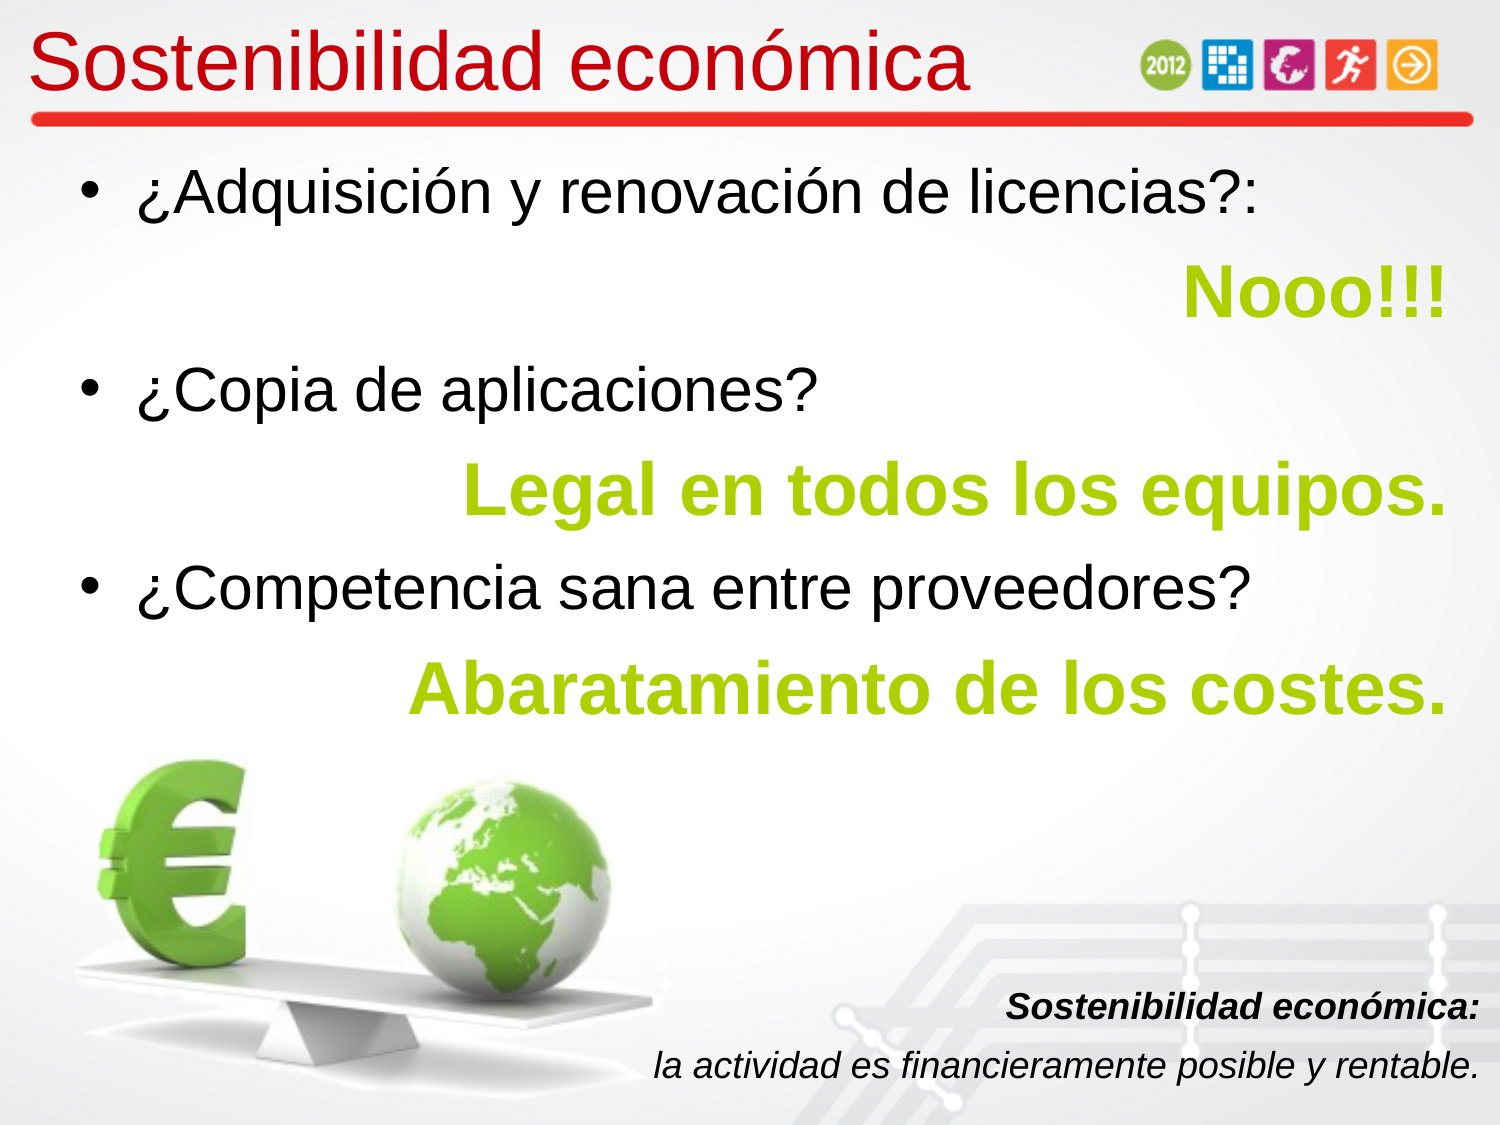

# Sostenibilidad económica
¿Adquisición y renovación de licencias?:
Nooo!!!
¿Copia de aplicaciones?
Legal en todos los equipos.
¿Competencia sana entre proveedores?
Abaratamiento de los costes.
Sostenibilidad económica:
la actividad es financieramente posible y rentable.